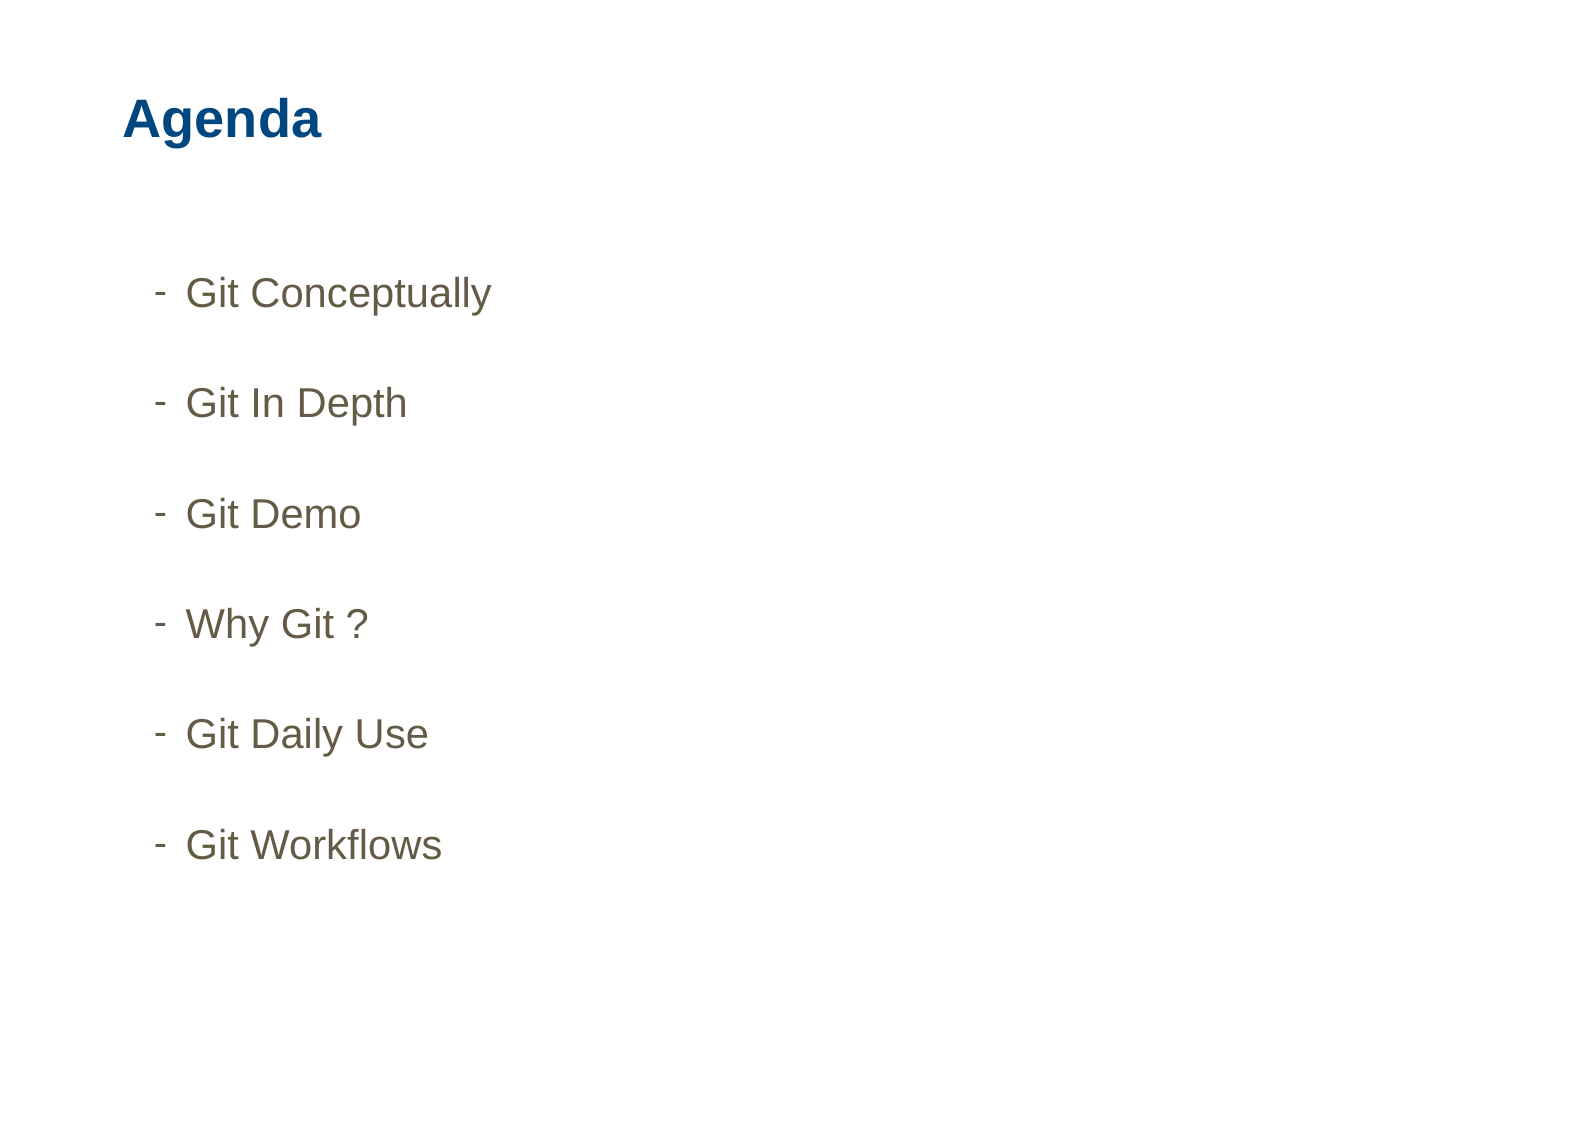

# Agenda
Git Conceptually
Git In Depth
Git Demo
Why Git ?
Git Daily Use
Git Workflows